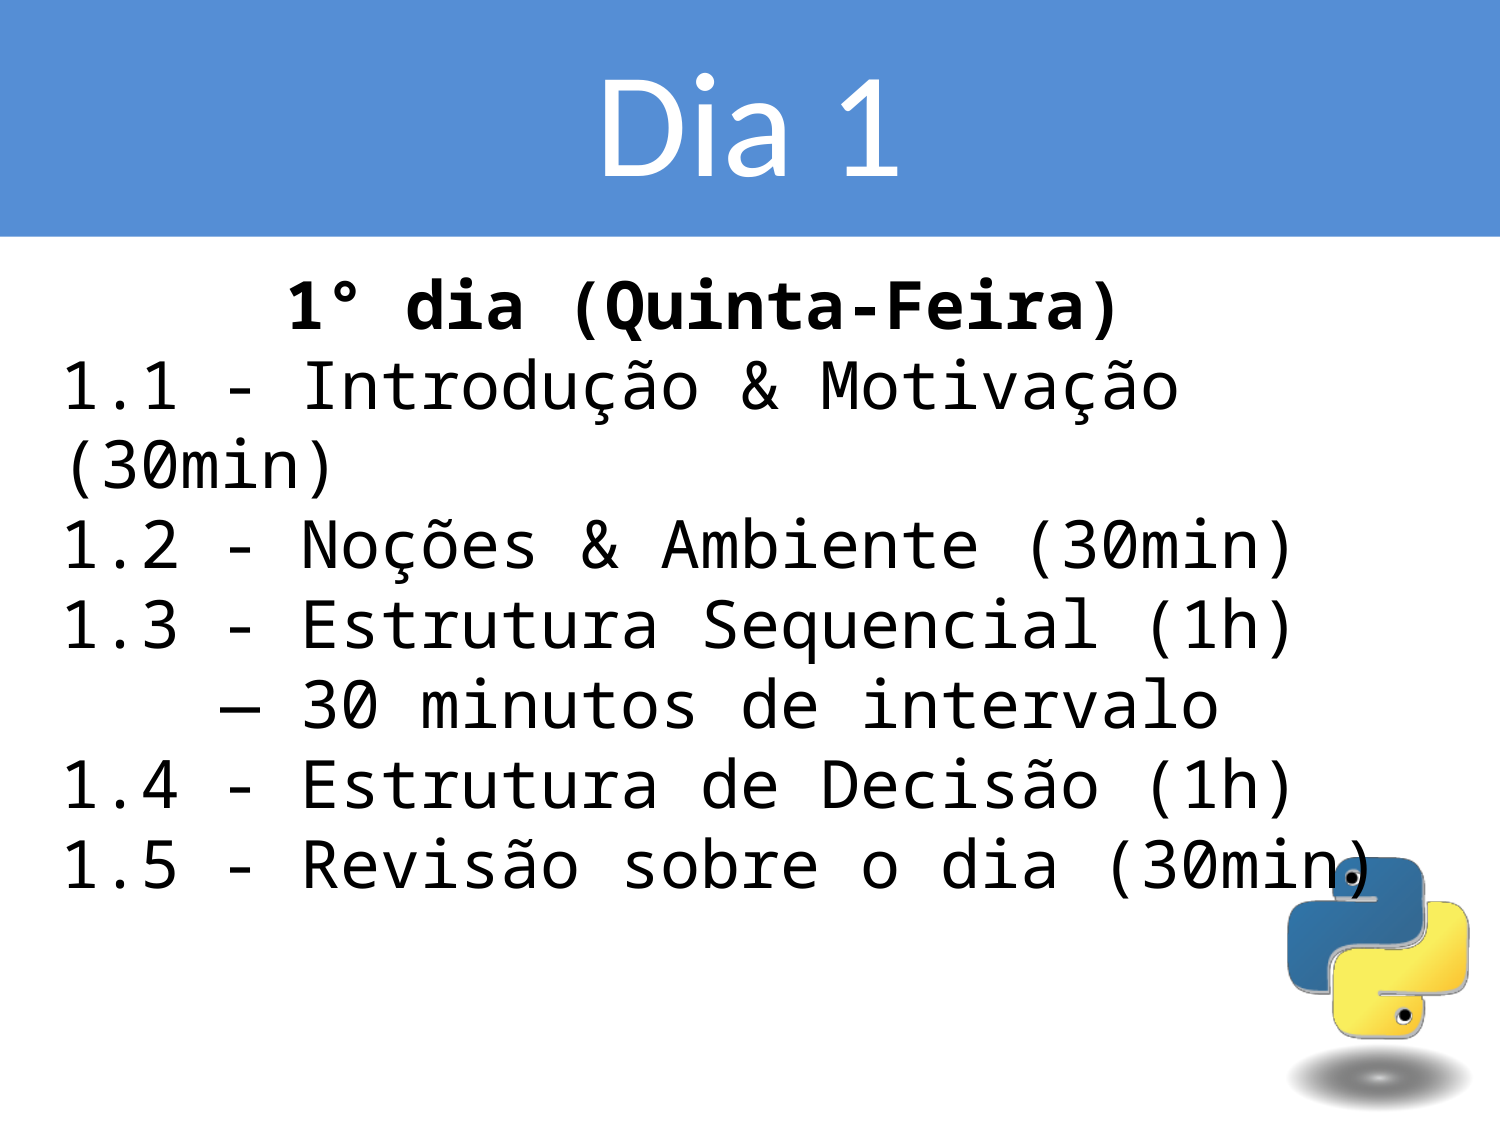

Dia 1
			1° dia (Quinta-Feira)
1.1 - Introdução & Motivação (30min)
1.2 - Noções & Ambiente (30min)
1.3 - Estrutura Sequencial (1h)
 — 30 minutos de intervalo
1.4 - Estrutura de Decisão (1h)
1.5 - Revisão sobre o dia (30min)